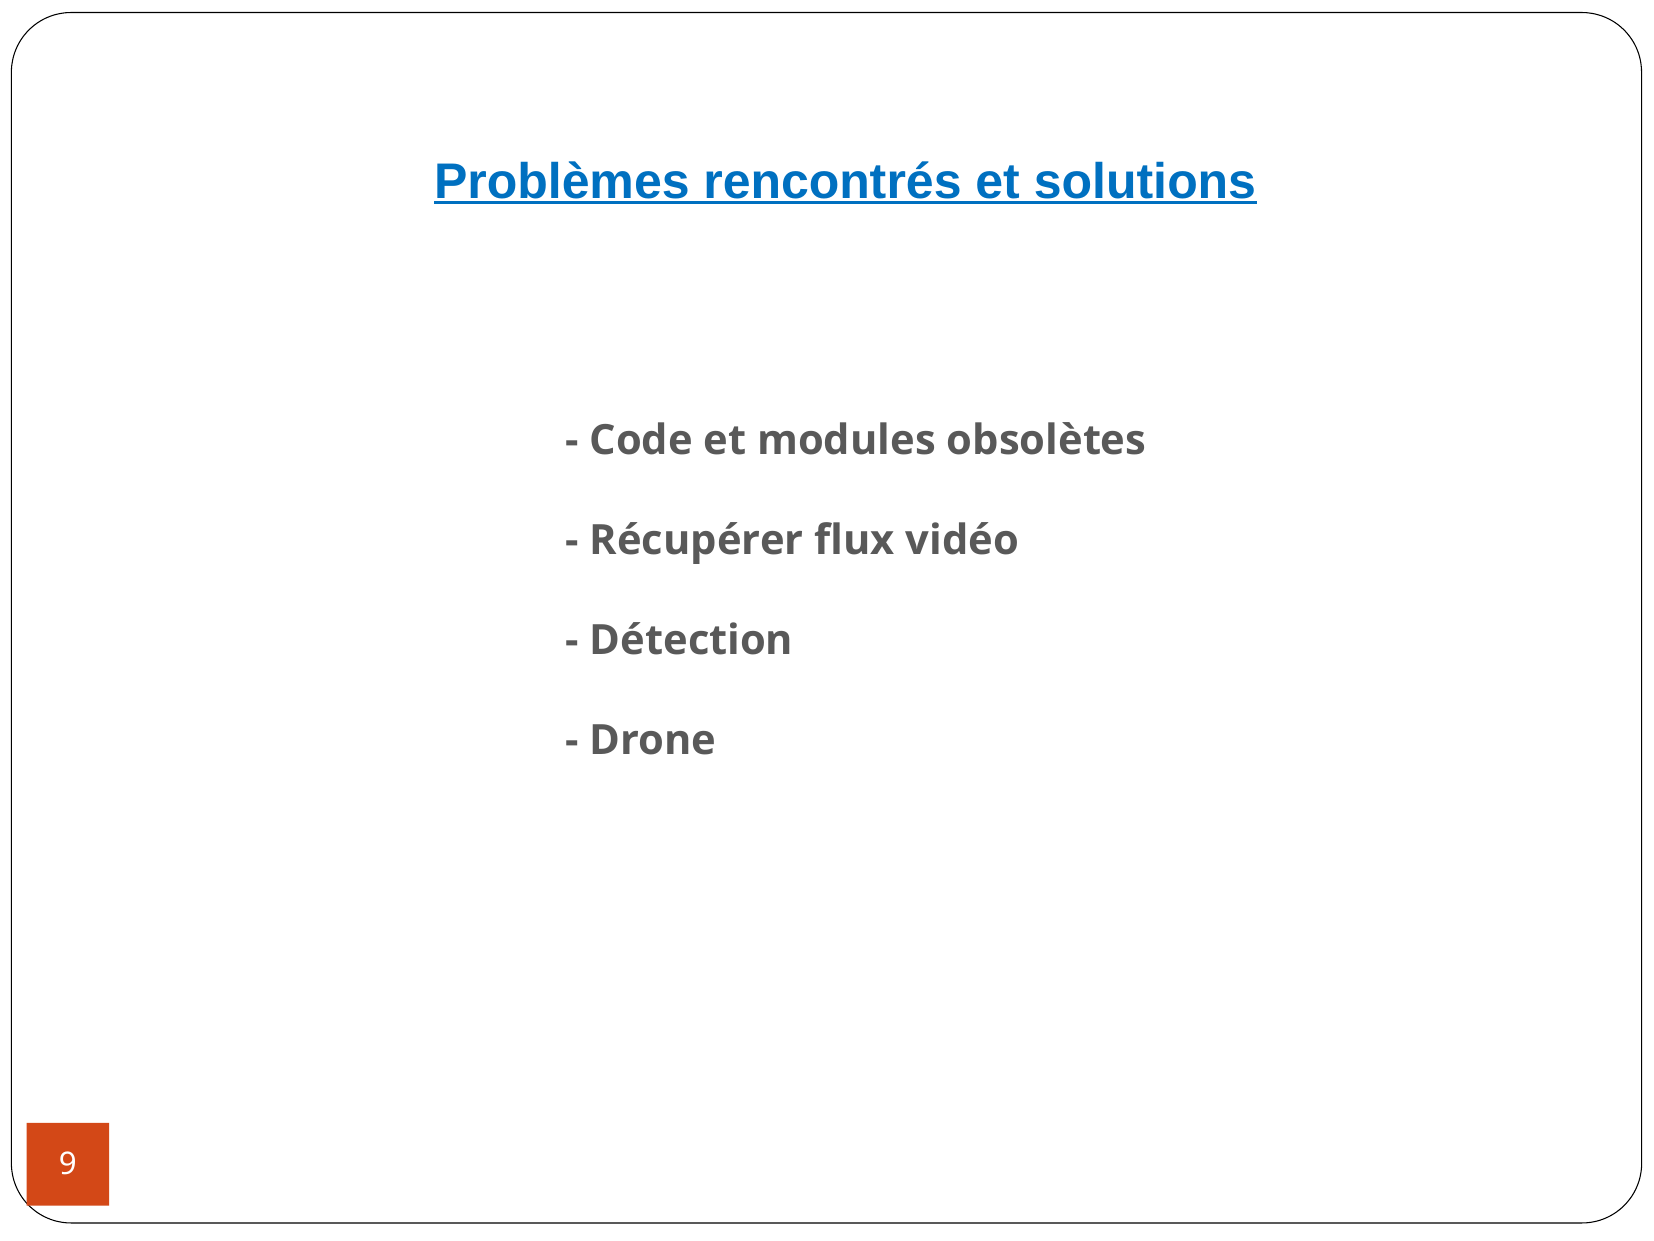

Problèmes rencontrés et solutions
- Code et modules obsolètes
- Récupérer flux vidéo
- Détection
- Drone